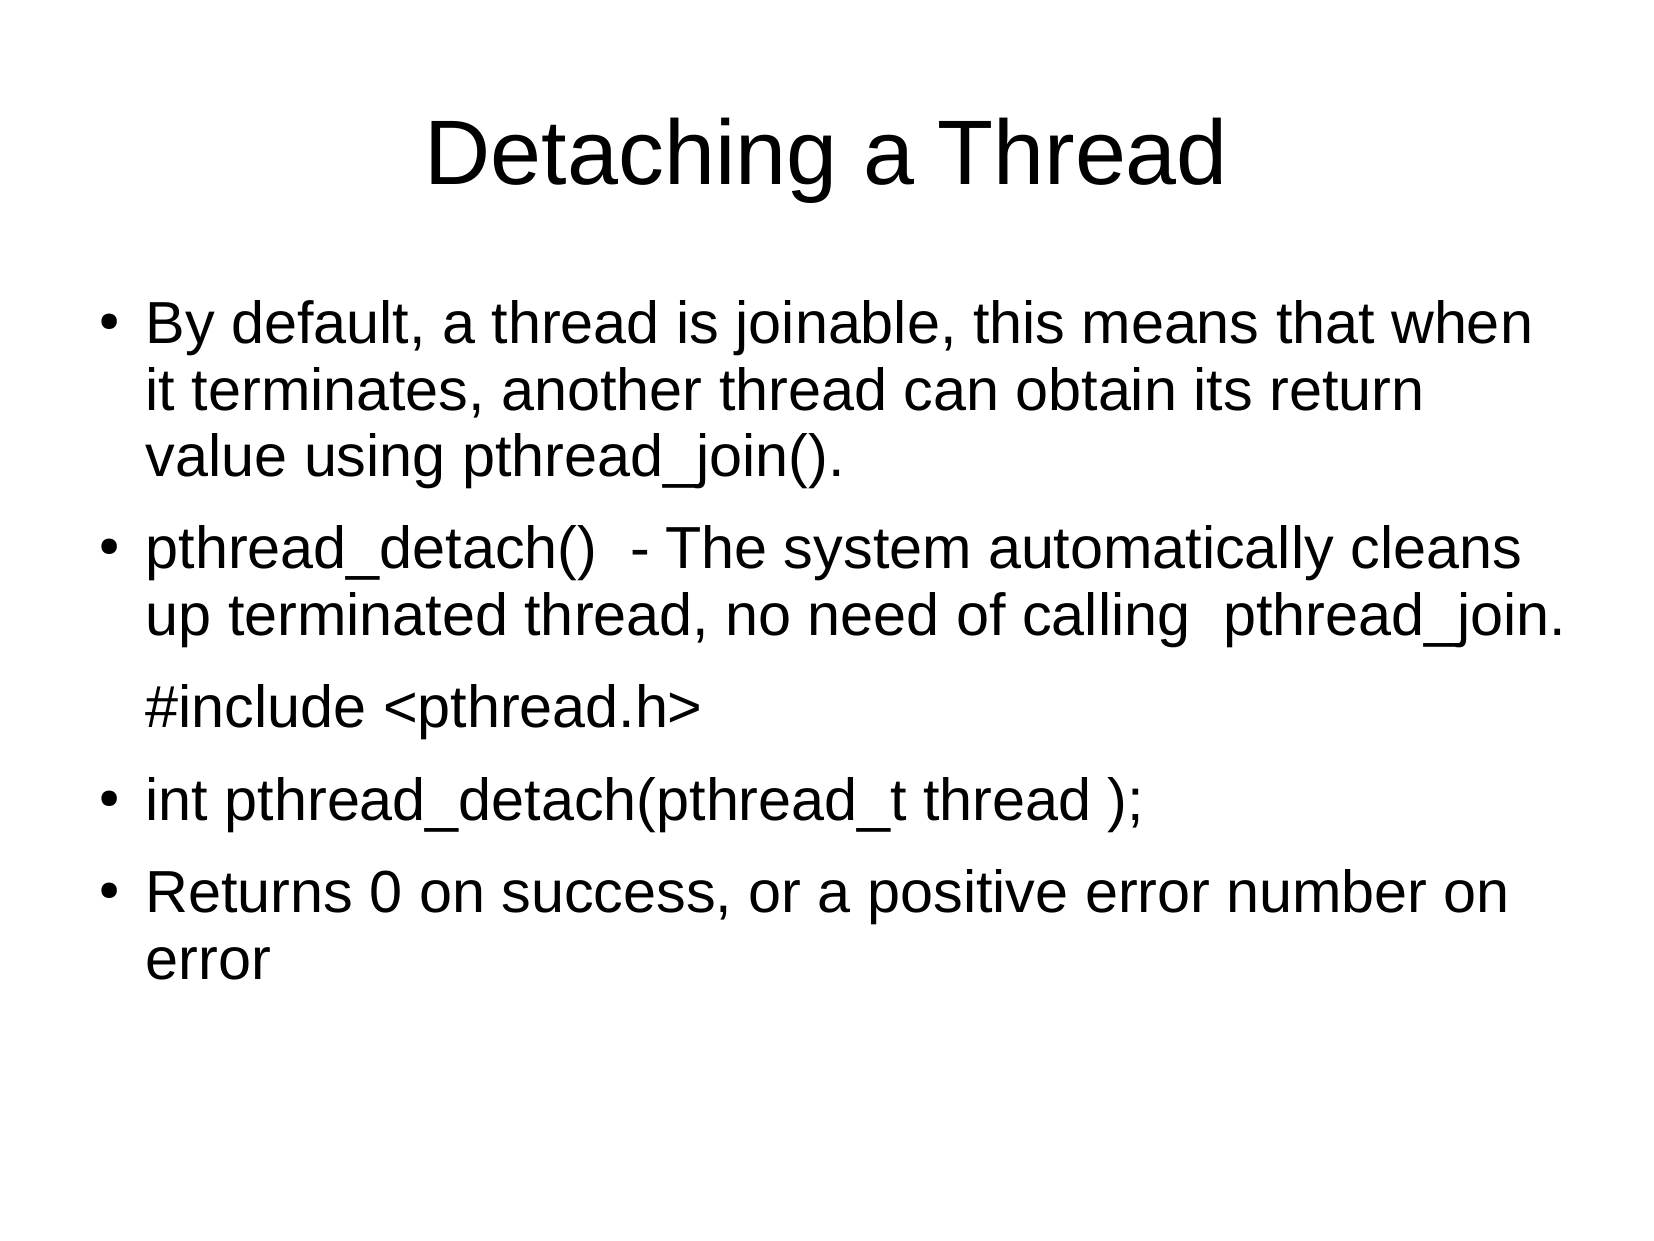

# Detaching a Thread
By default, a thread is joinable, this means that when it terminates, another thread can obtain its return value using pthread_join().
pthread_detach() - The system automatically cleans up terminated thread, no need of calling pthread_join.
#include <pthread.h>
int pthread_detach(pthread_t thread );
Returns 0 on success, or a positive error number on error